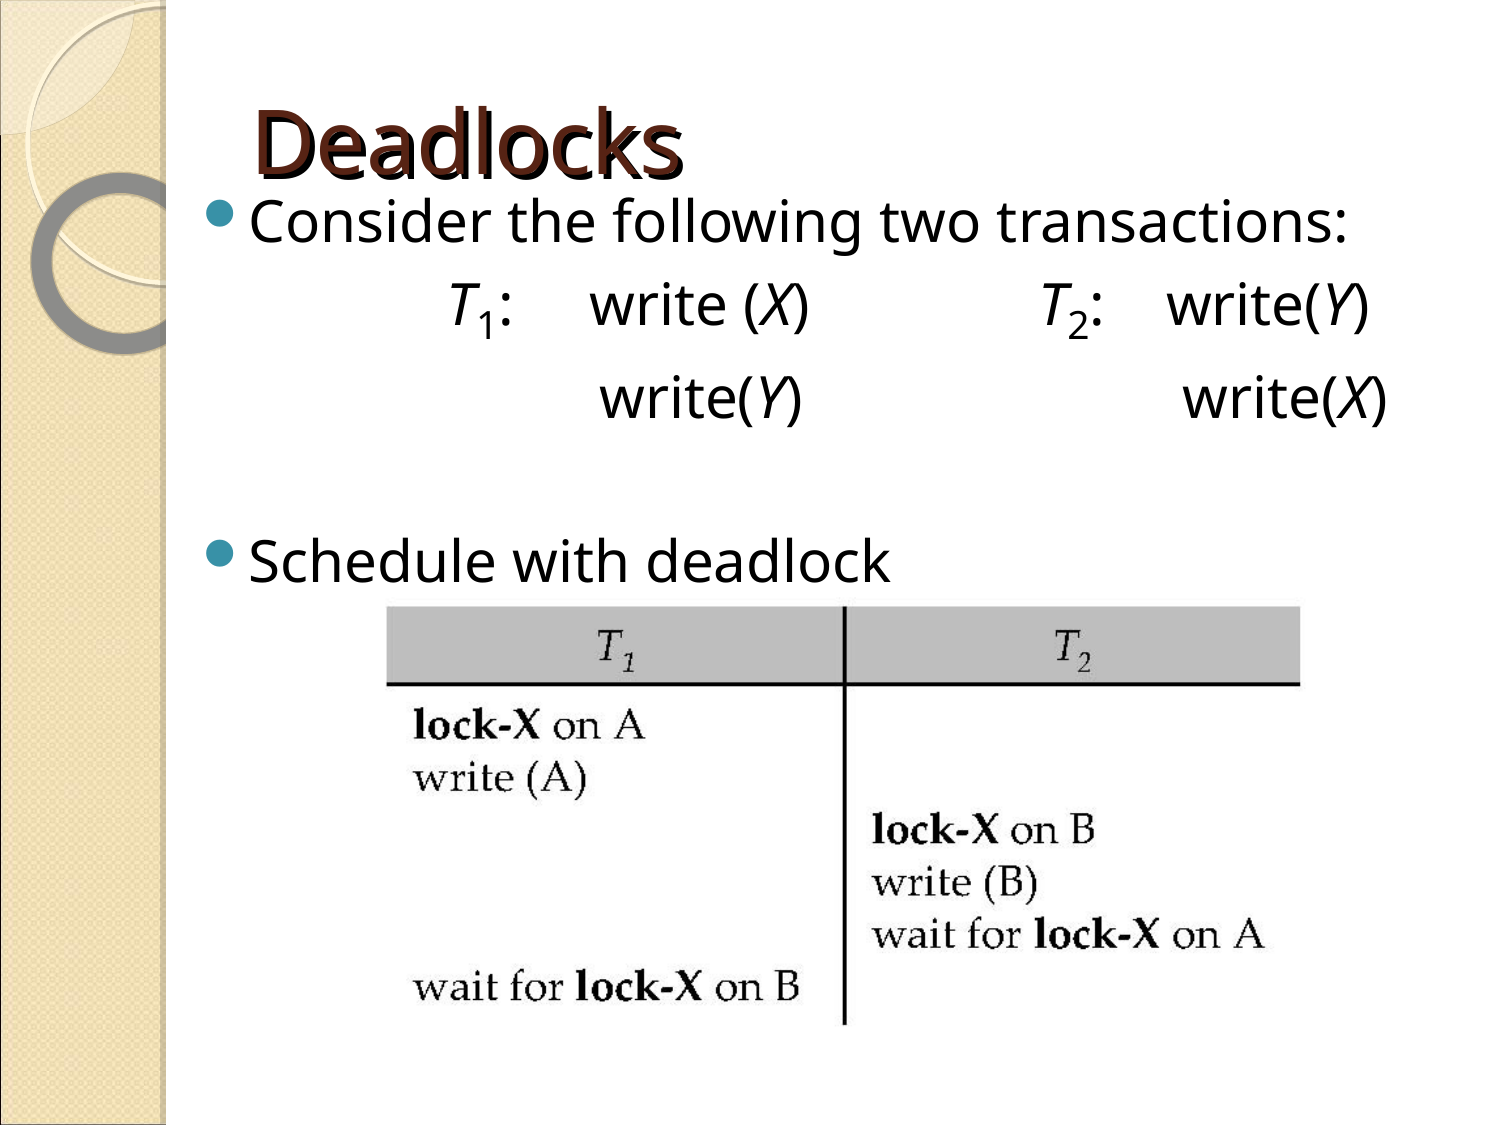

# Deadlocks
Consider the following two transactions:
 T1: write (X) T2: write(Y)
 write(Y) write(X)
Schedule with deadlock